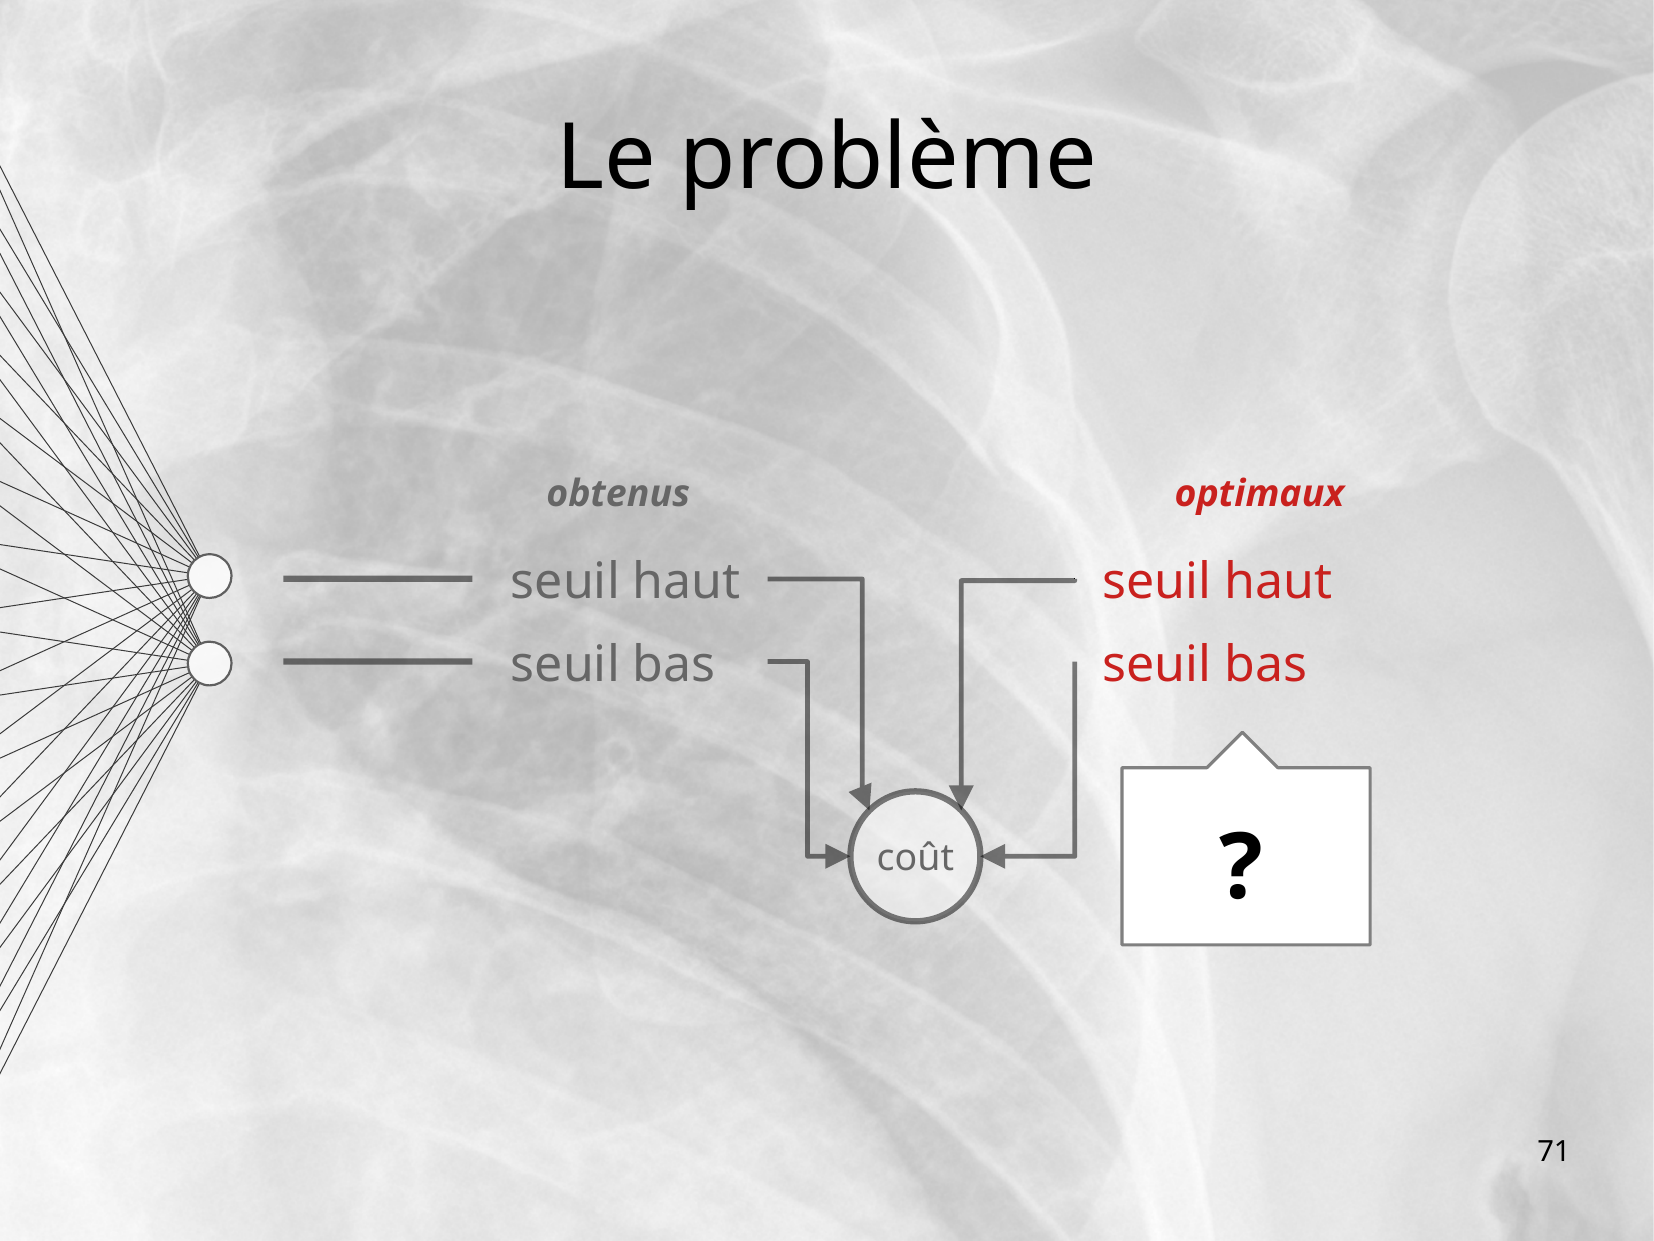

# Le problème
obtenus
optimaux
seuil haut
 seuil haut
seuil bas
 seuil bas
coût
?
71